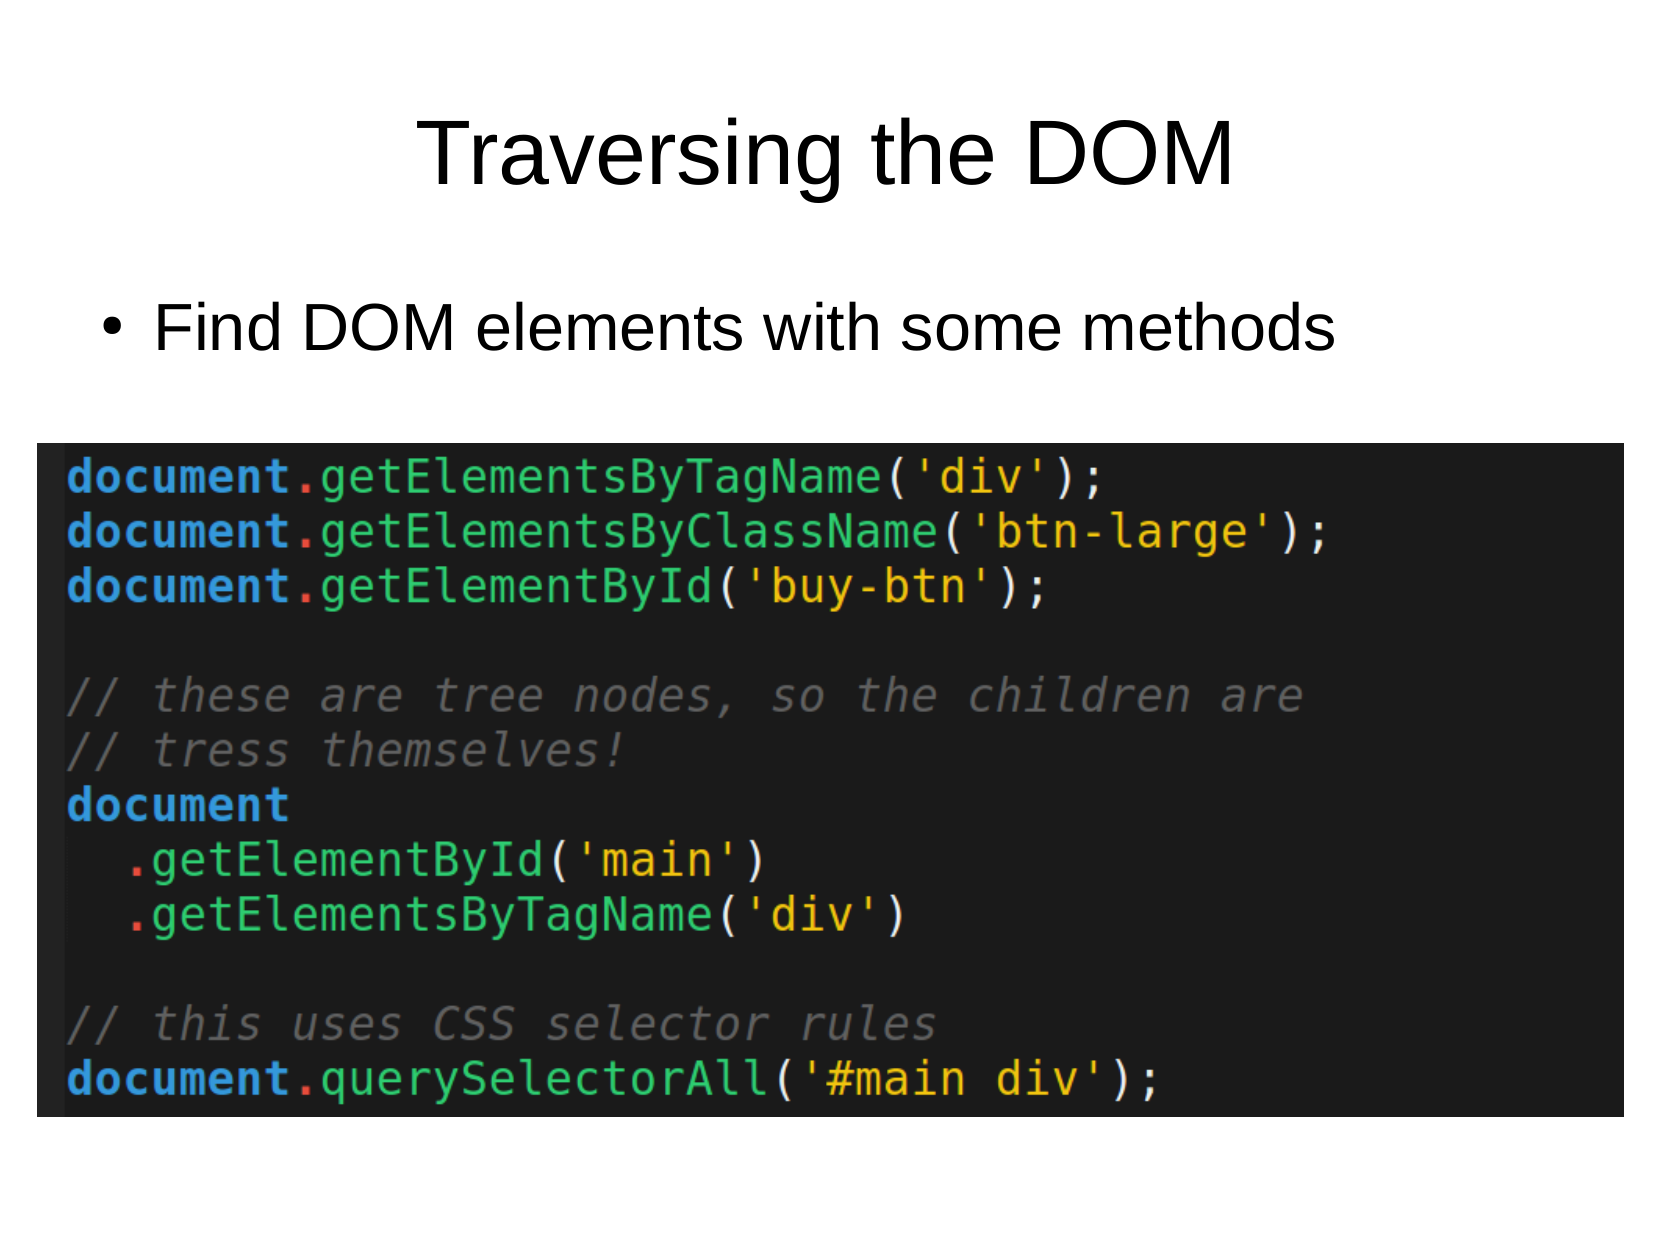

# Traversing the DOM
Find DOM elements with some methods